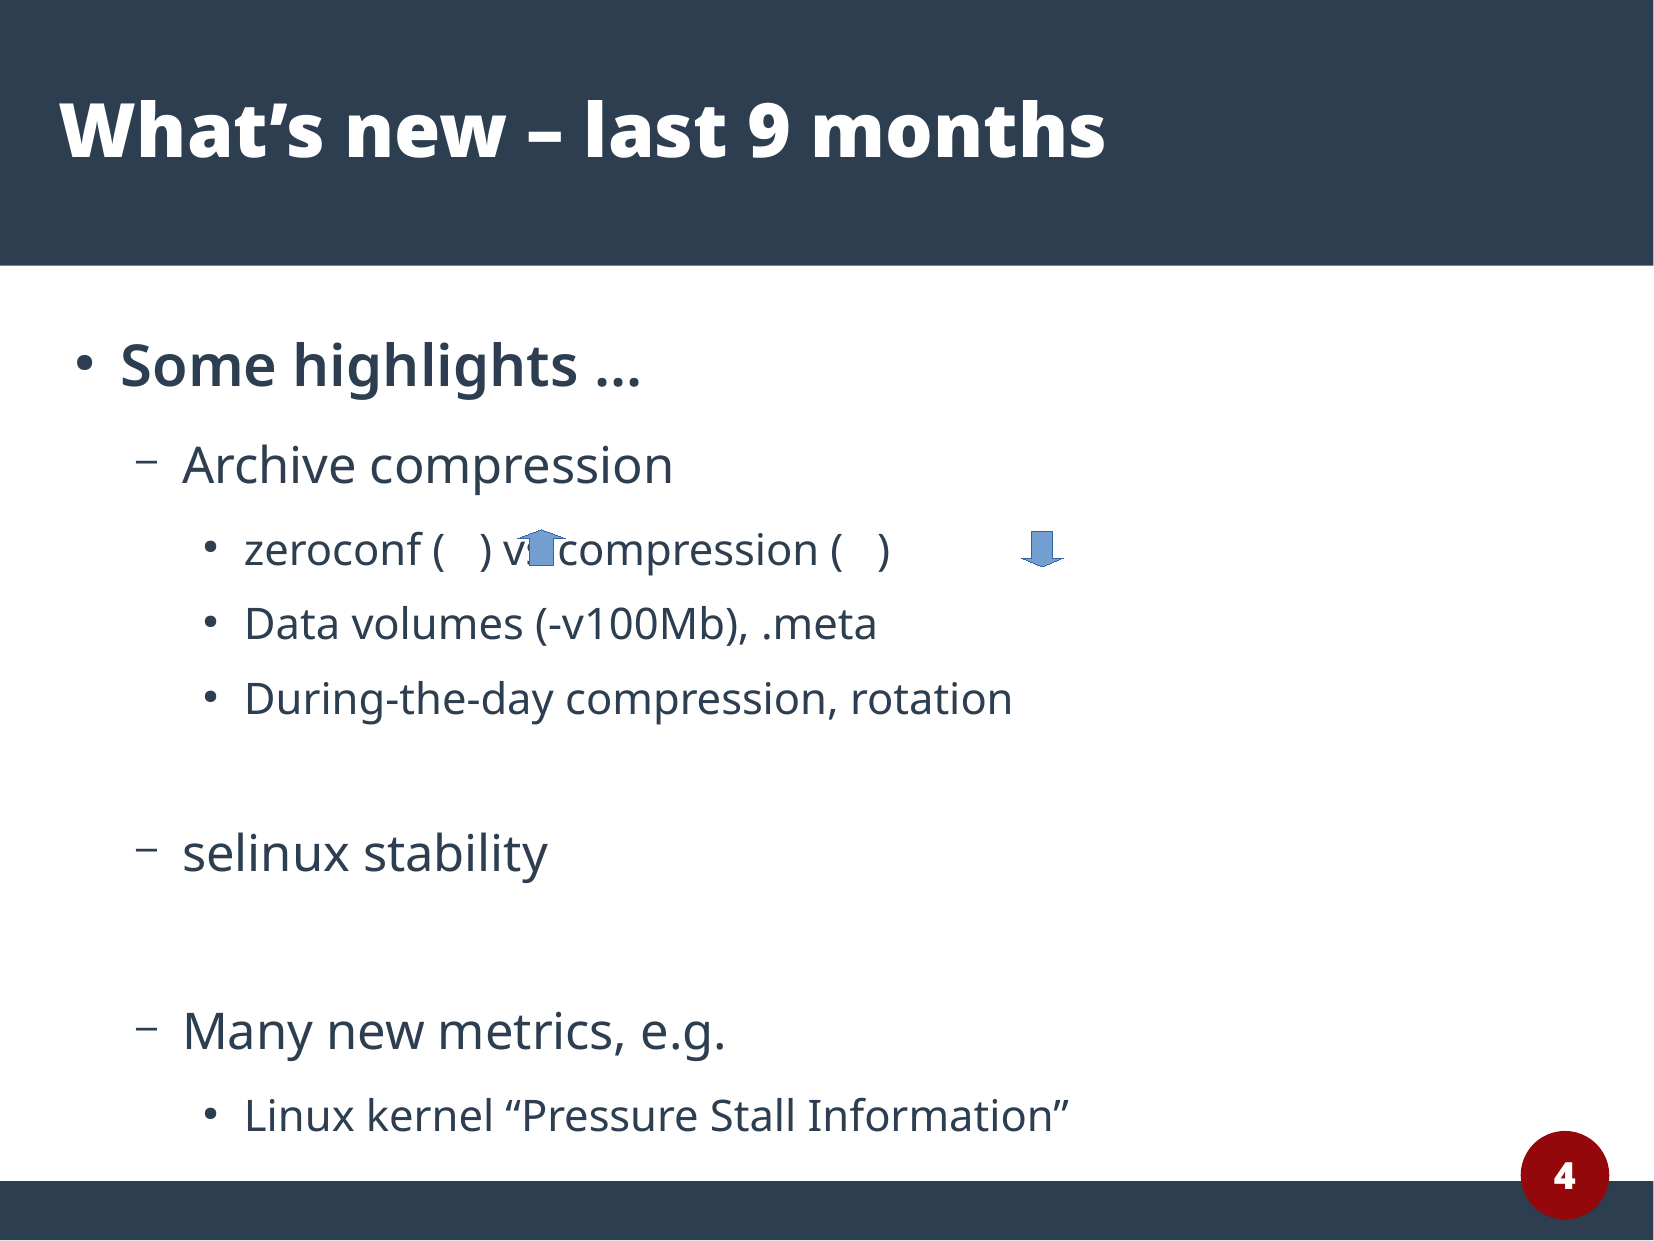

# What’s new – last 9 months
Some highlights ...
Archive compression
zeroconf ( ) vs compression ( )
Data volumes (-v100Mb), .meta
During-the-day compression, rotation
selinux stability
Many new metrics, e.g.
Linux kernel “Pressure Stall Information”
4